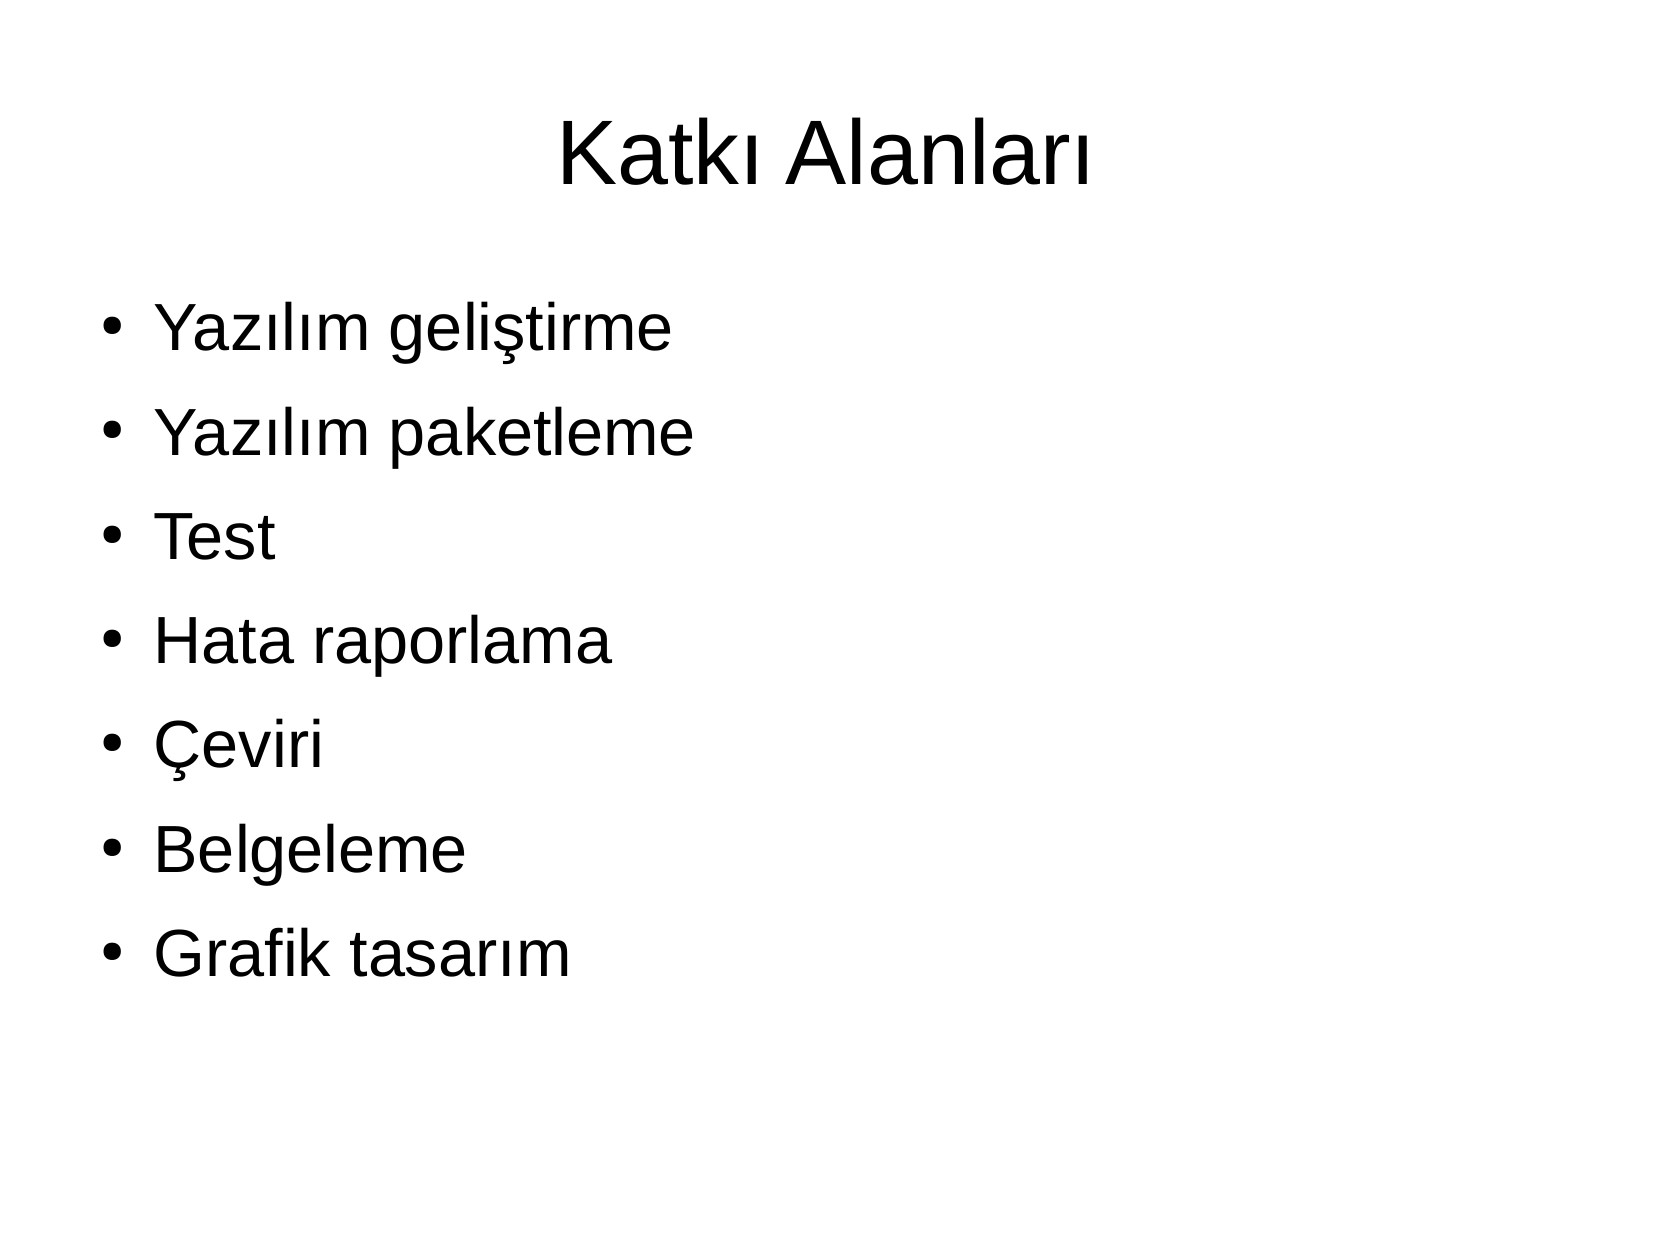

# Katkı Alanları
Yazılım geliştirme
Yazılım paketleme
Test
Hata raporlama
Çeviri
Belgeleme
Grafik tasarım